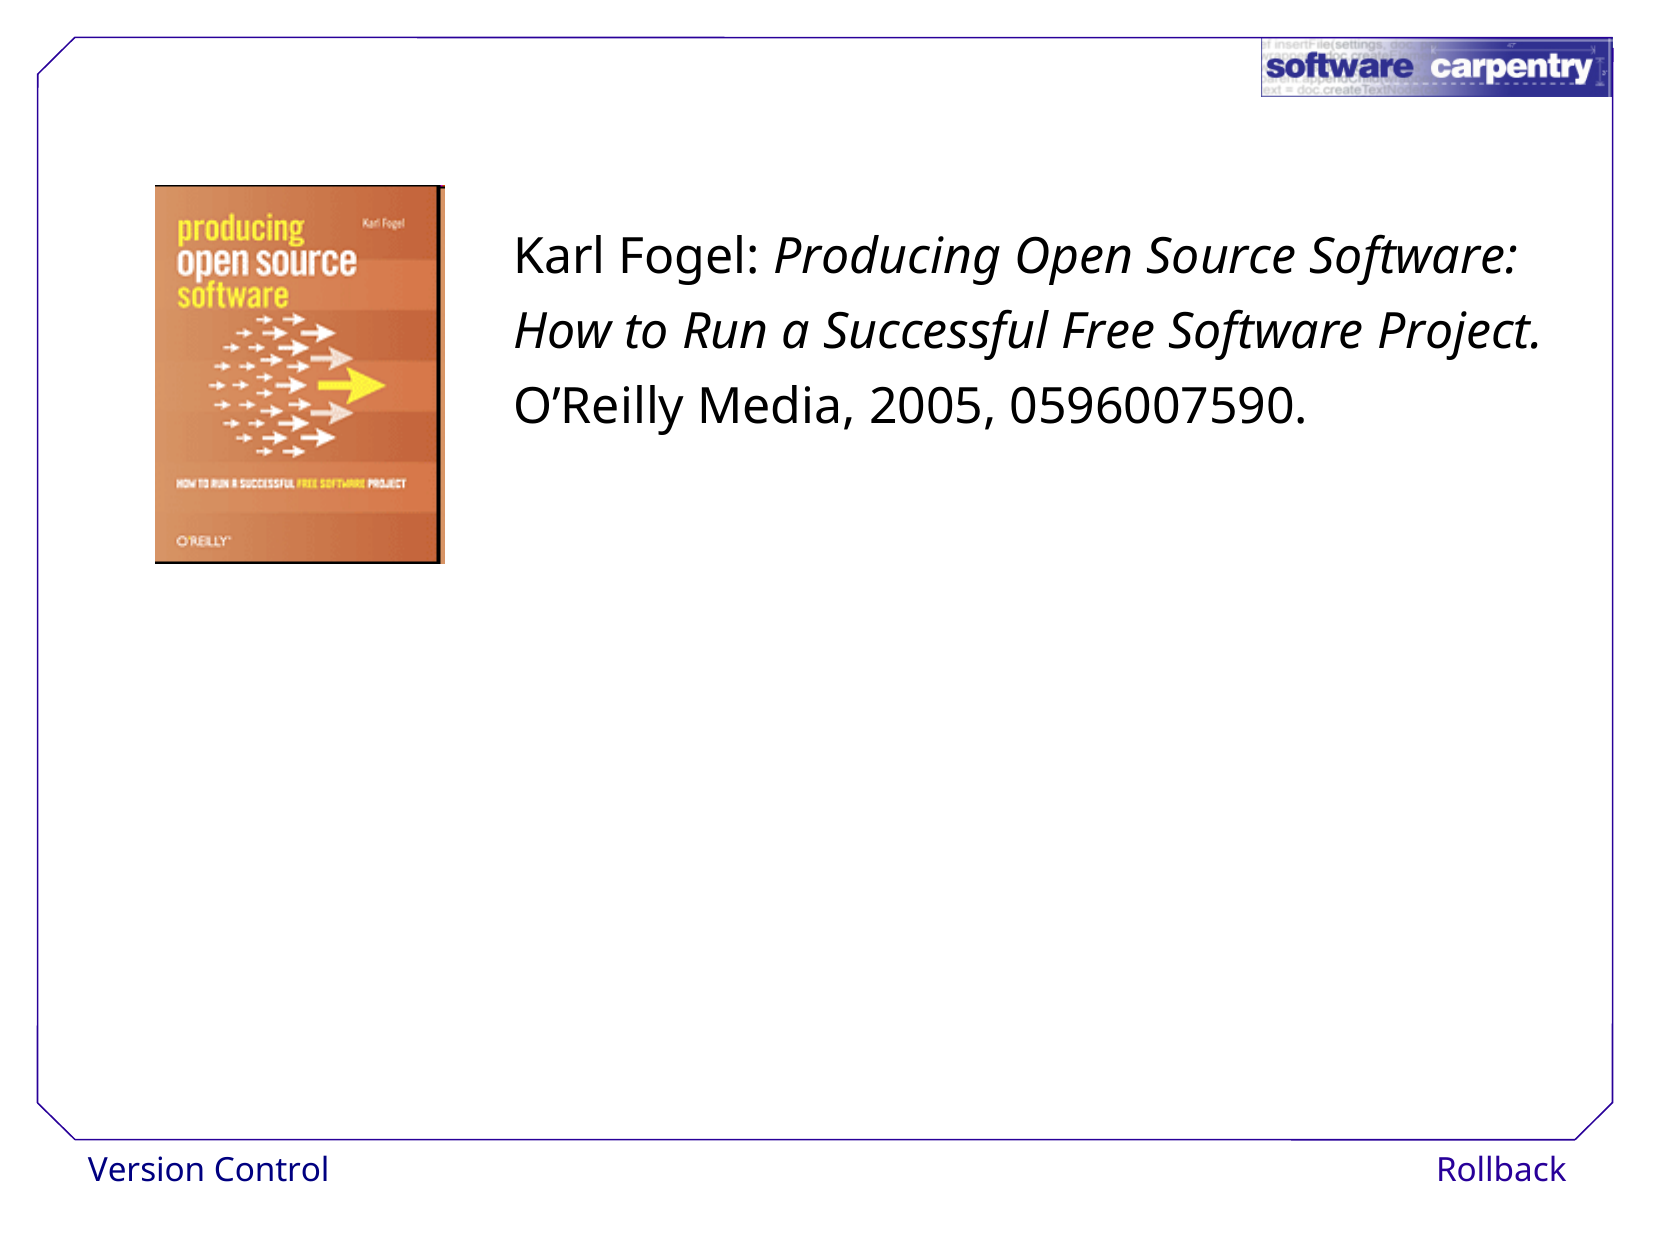

Karl Fogel: Producing Open Source Software:
How to Run a Successful Free Software Project.
O’Reilly Media, 2005, 0596007590.